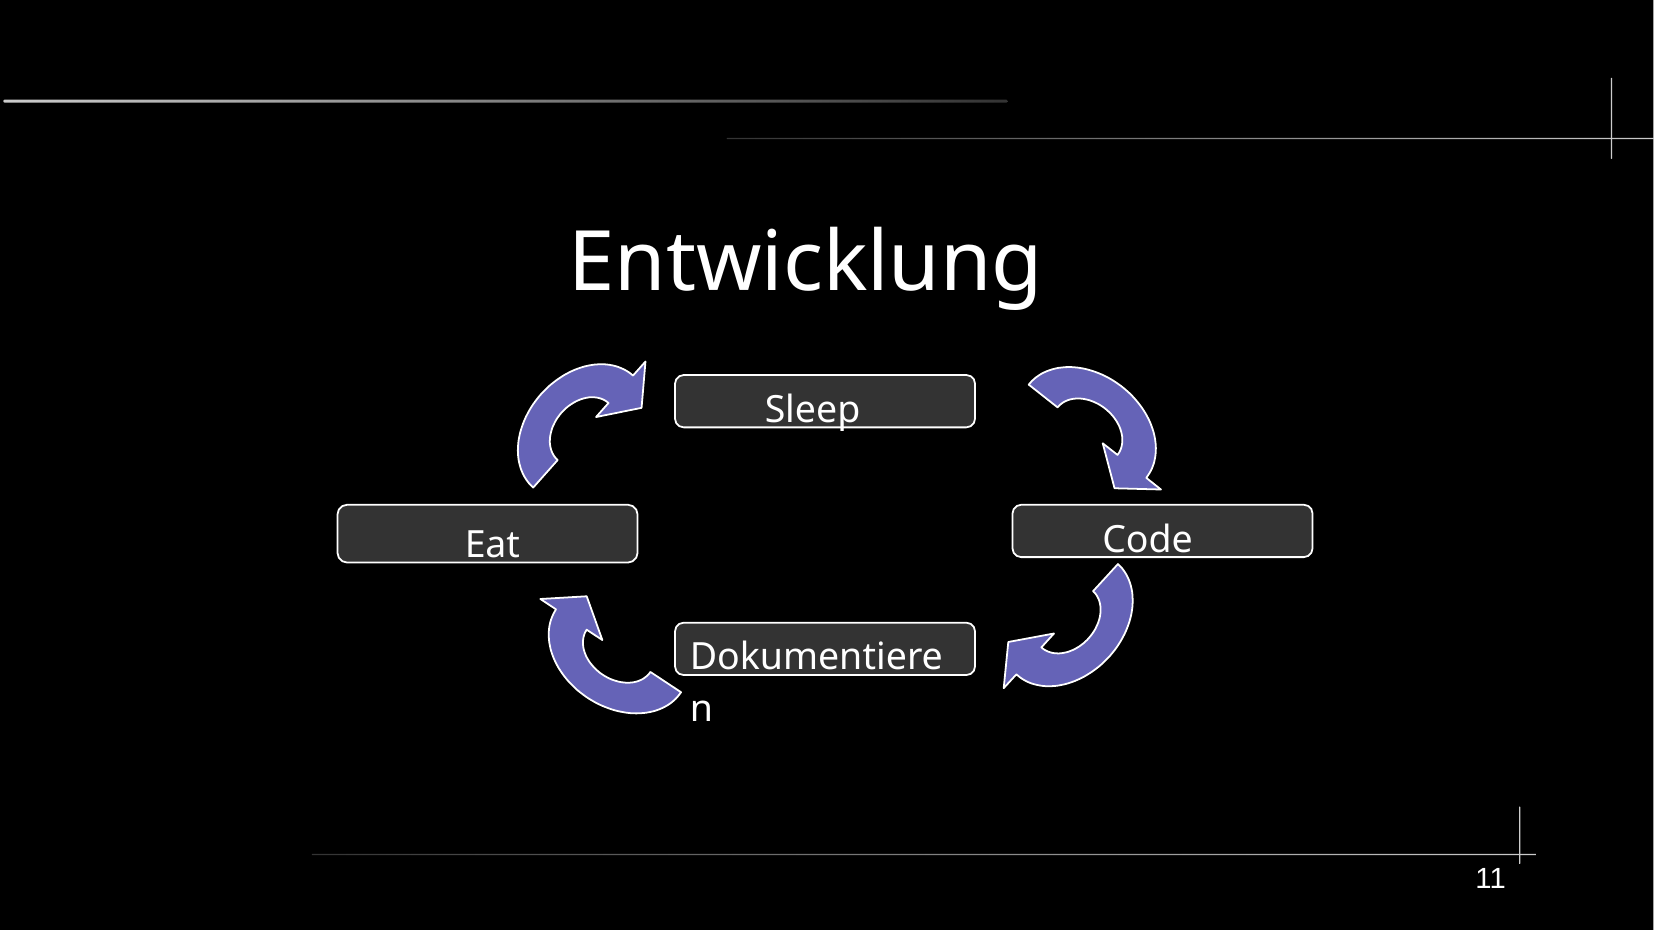

# Entwicklung
Sleep
Code
Eat
Dokumentieren
11